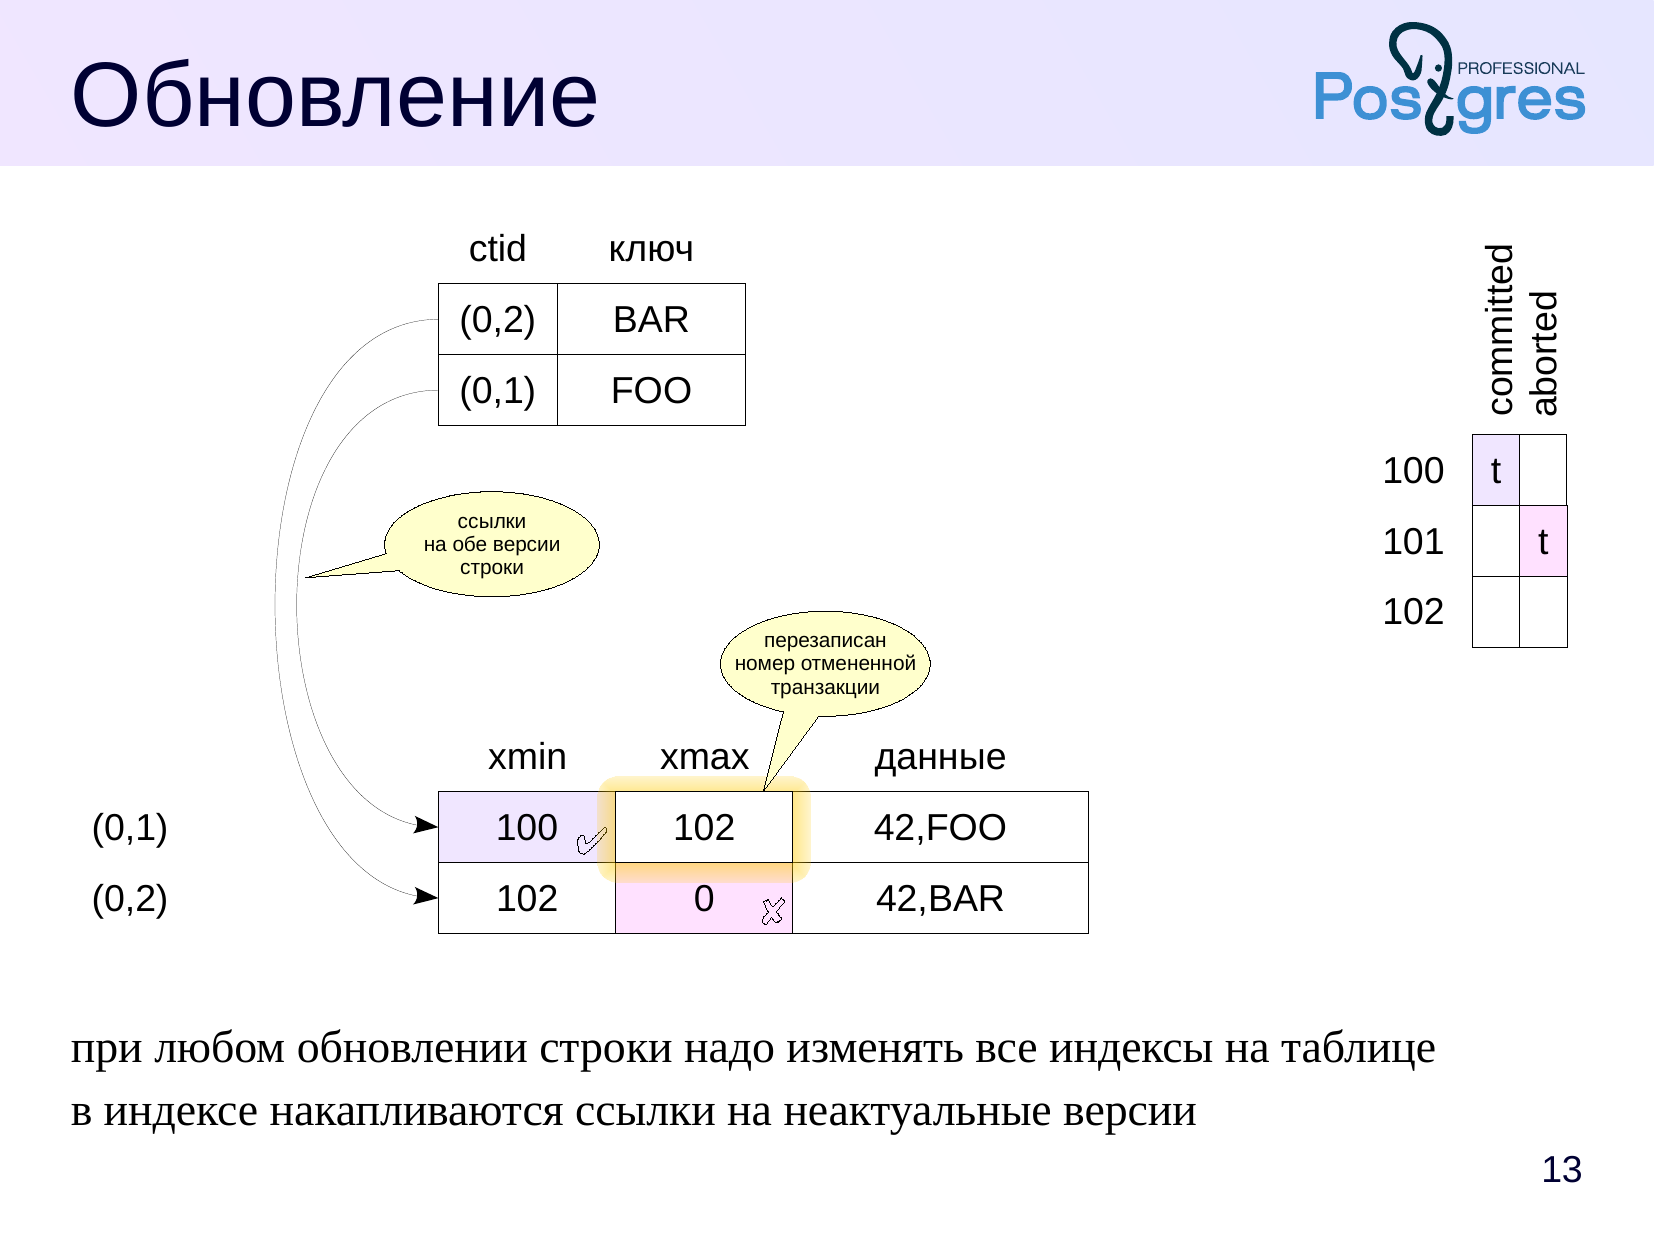

# Обновление
ctid
ключ
при любом обновлении строки надо изменять все индексы на таблице
в индексе накапливаются ссылки на неактуальные версии
(0,2)
BAR
committed
aborted
(0,1)
FOO
100
t
ссылки
на обе версии
строки
101
t
102
перезаписан
номер отмененной
транзакции
xmin
xmax
данные
100
102
42,FOO
(0,1)
(0,2)
102
0
42,BAR